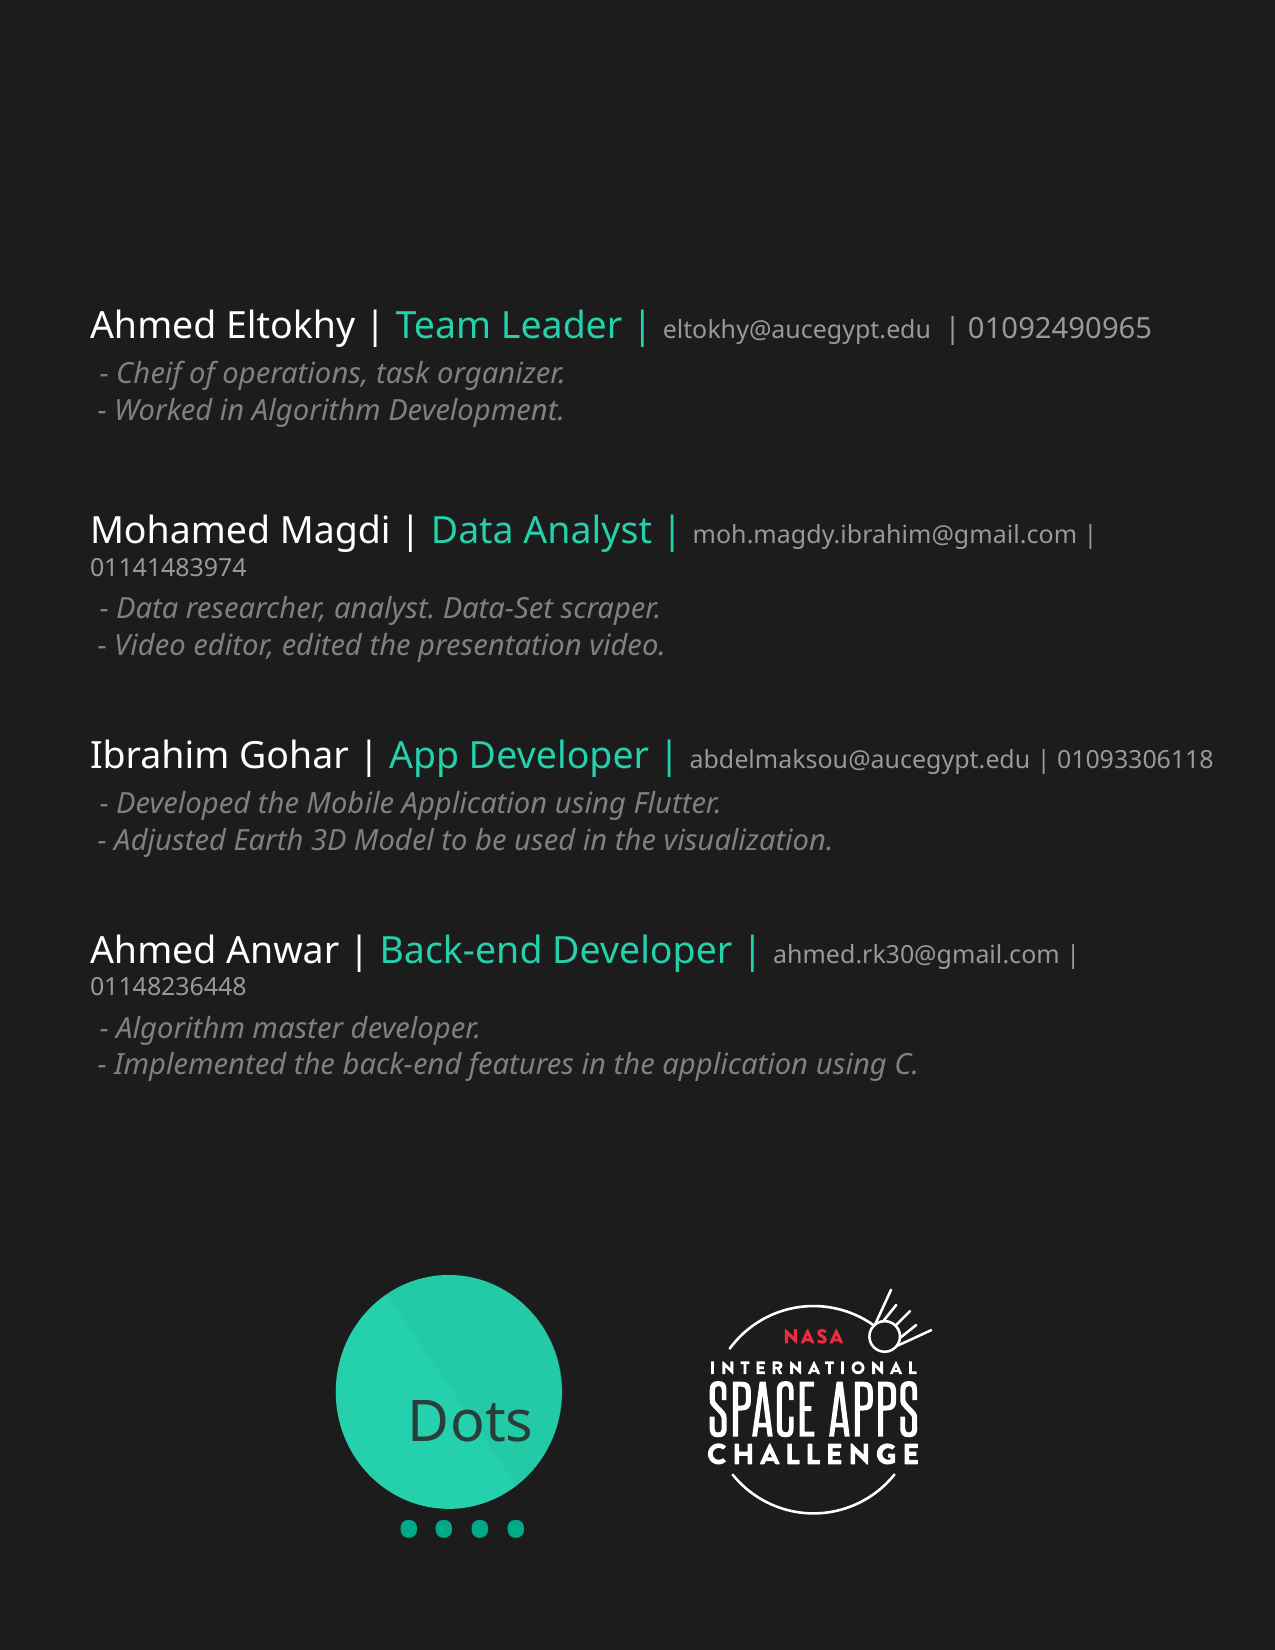

Ahmed Eltokhy | Team Leader | eltokhy@aucegypt.edu | 01092490965
 - Cheif of operations, task organizer.
 - Worked in Algorithm Development.
Mohamed Magdi | Data Analyst | moh.magdy.ibrahim@gmail.com | 01141483974
 - Data researcher, analyst. Data-Set scraper.
 - Video editor, edited the presentation video.
Ibrahim Gohar | App Developer | abdelmaksou@aucegypt.edu | 01093306118
 - Developed the Mobile Application using Flutter.
 - Adjusted Earth 3D Model to be used in the visualization.
Ahmed Anwar | Back-end Developer | ahmed.rk30@gmail.com | 01148236448
 - Algorithm master developer.
 - Implemented the back-end features in the application using C.